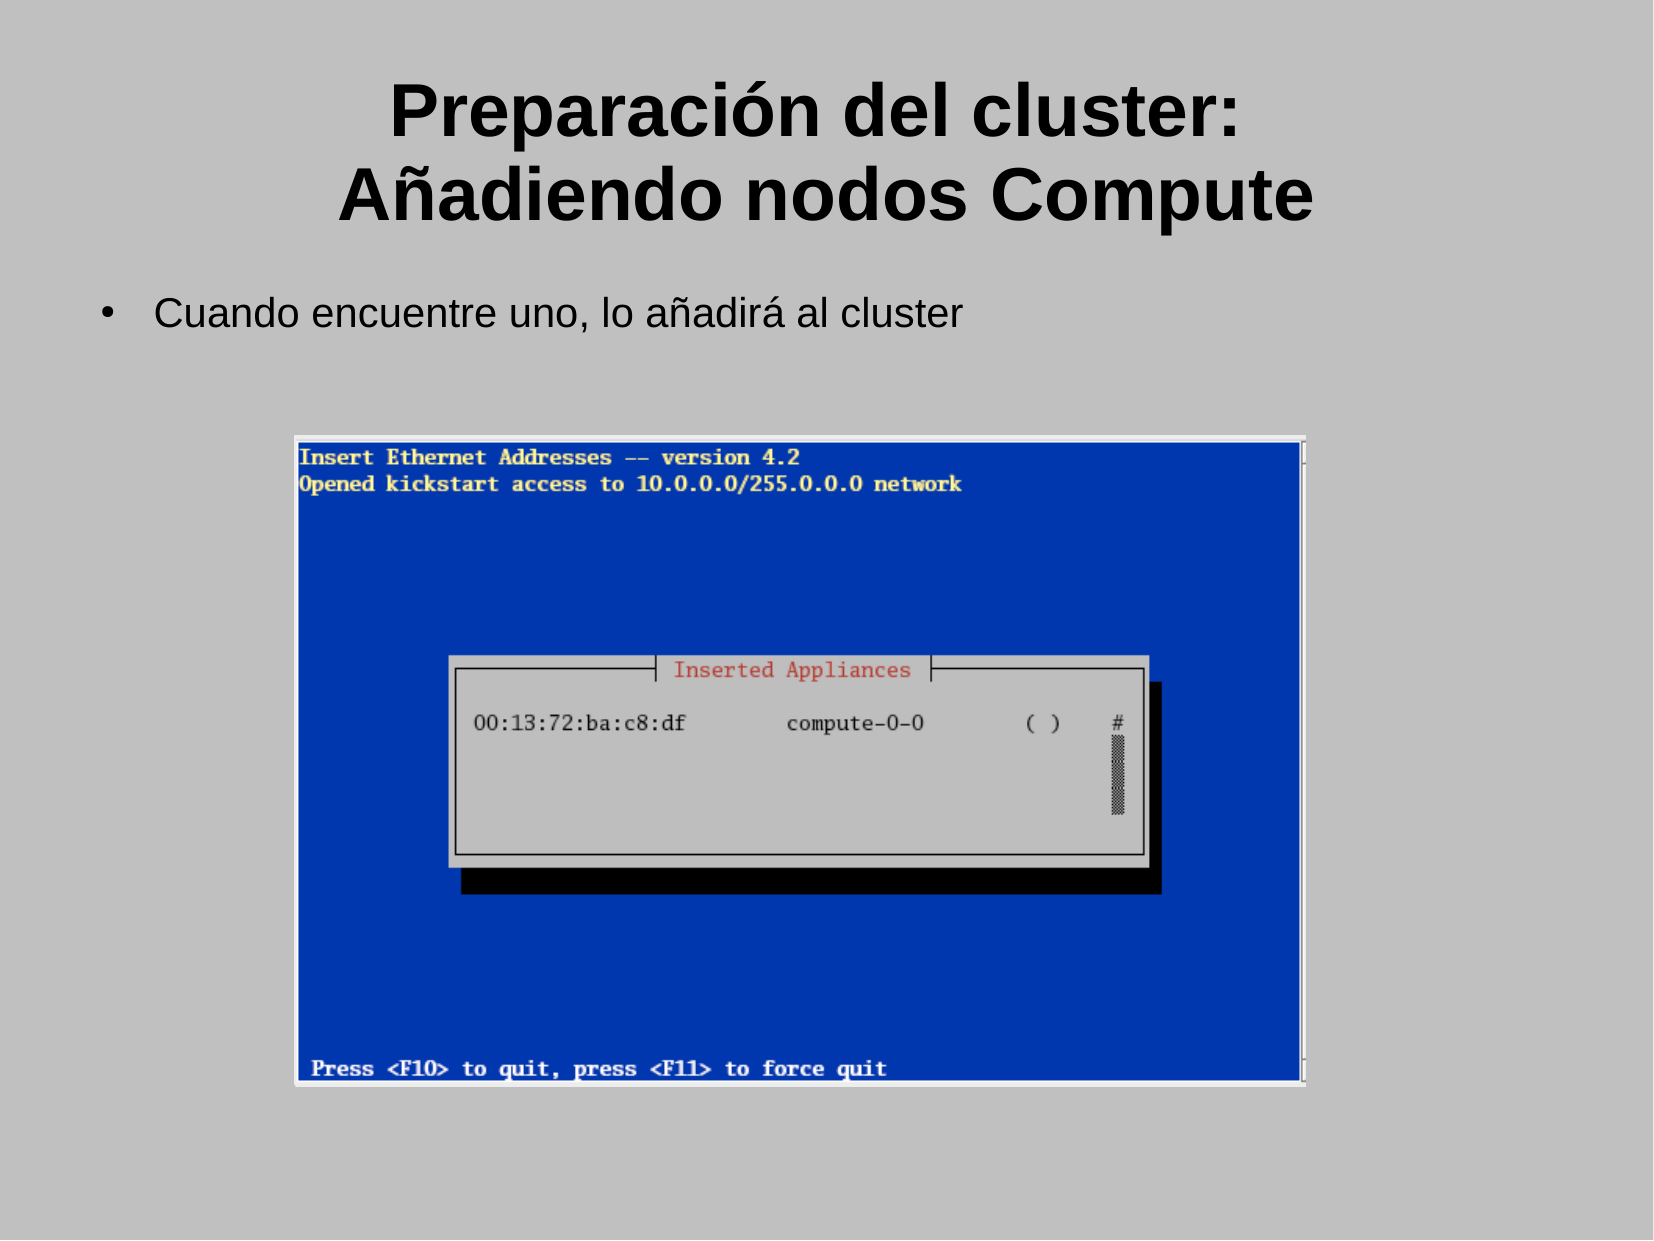

# Preparación del cluster: Añadiendo nodos Compute
Cuando encuentre uno, lo añadirá al cluster